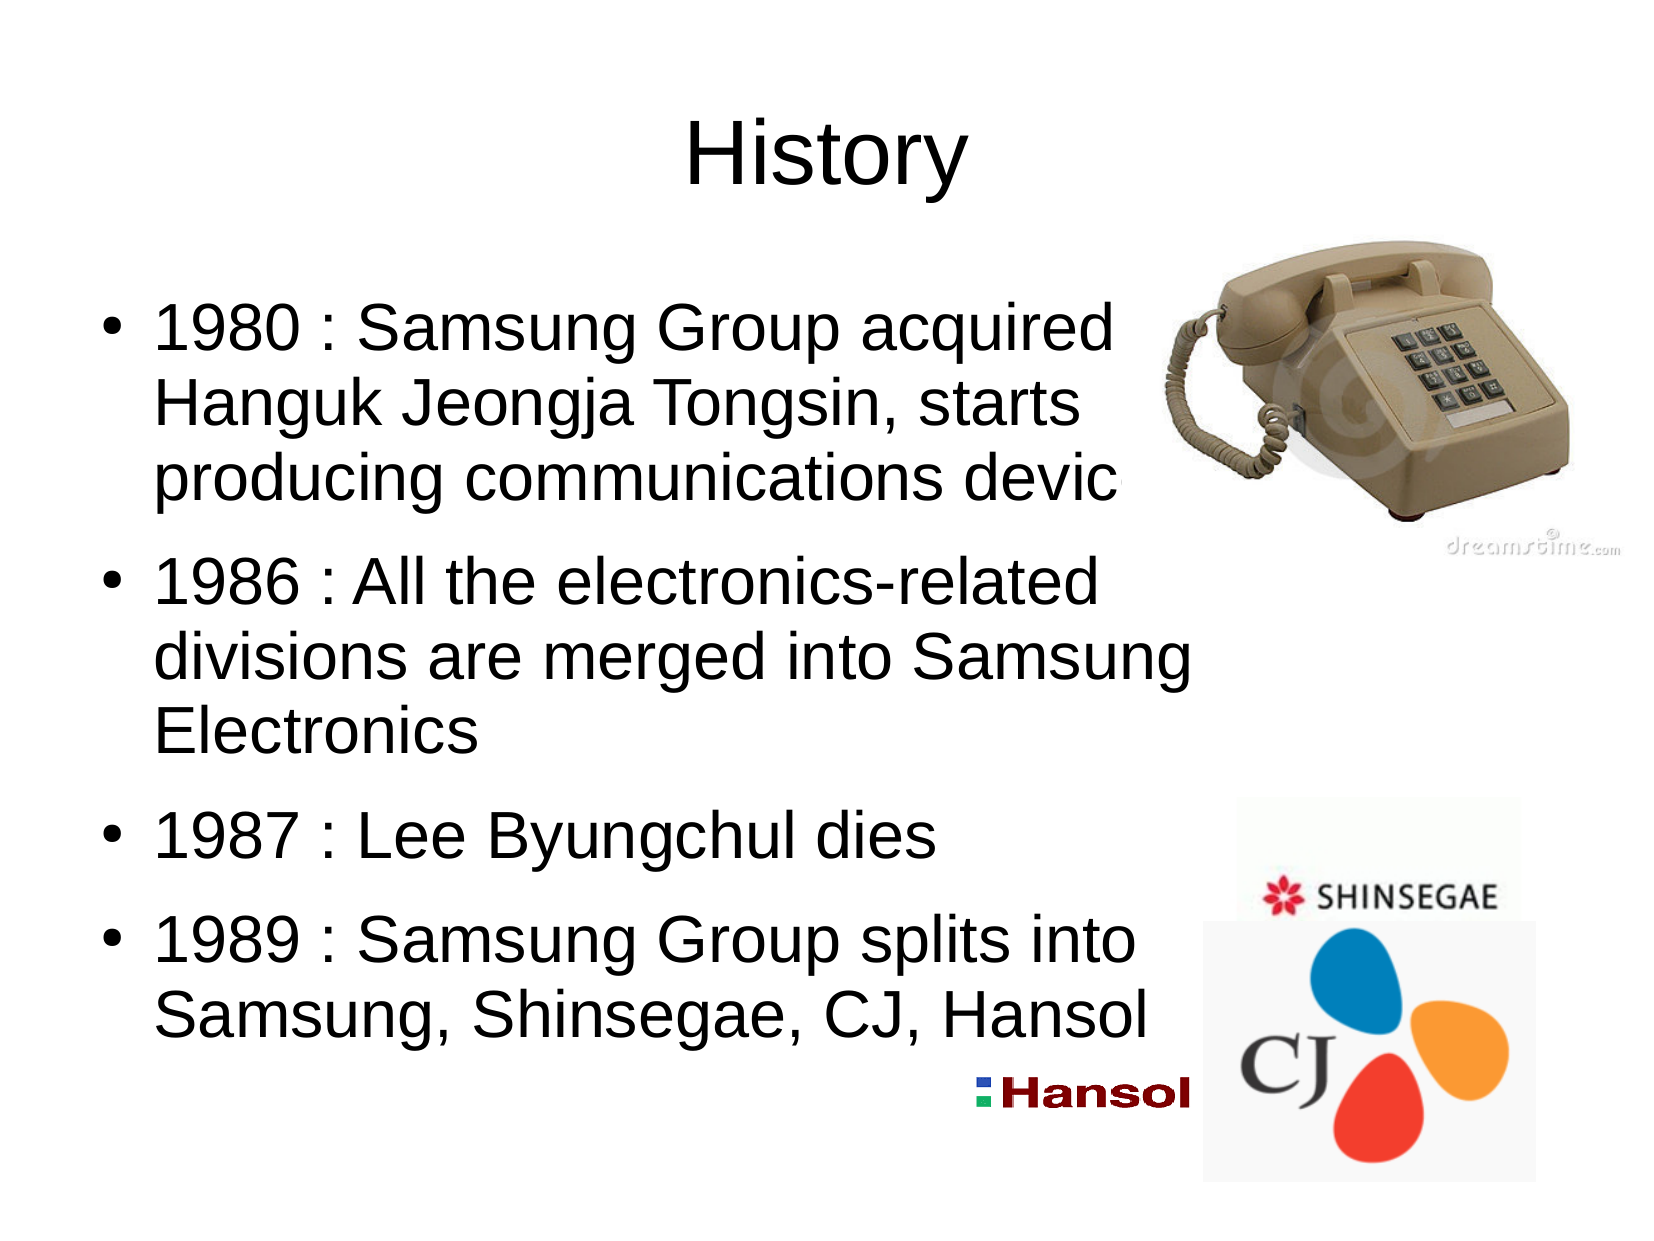

# History
1980 : Samsung Group acquired Hanguk Jeongja Tongsin, starts producing communications devices
1986 : All the electronics-related divisions are merged into Samsung Electronics
1987 : Lee Byungchul dies
1989 : Samsung Group splits into Samsung, Shinsegae, CJ, Hansol